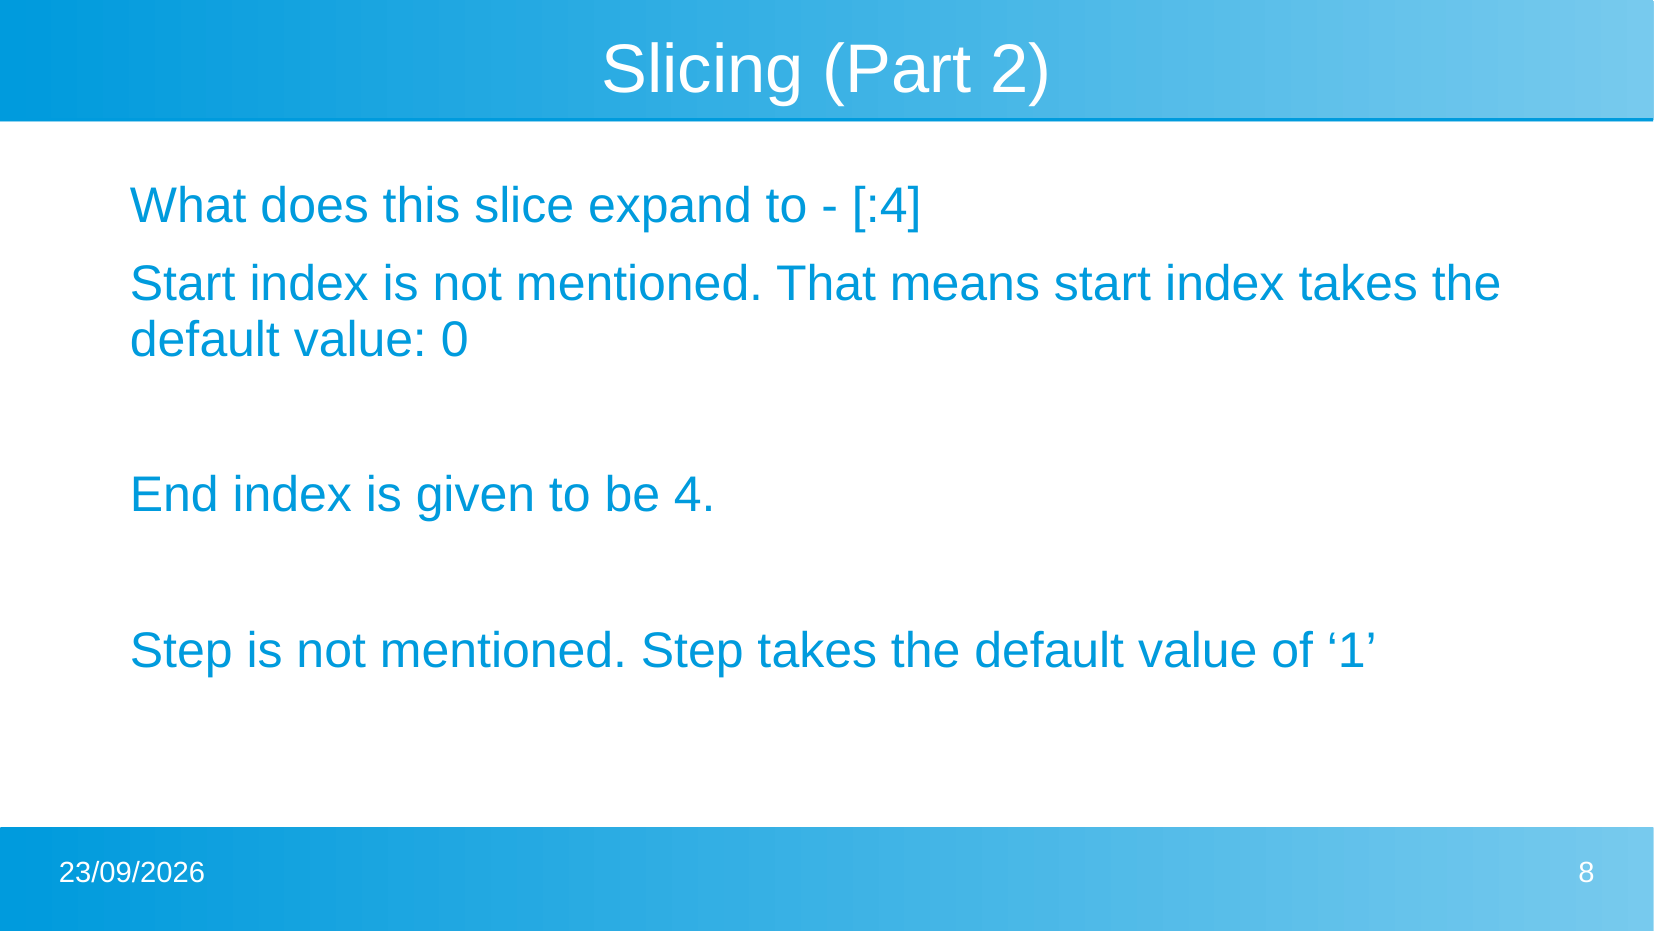

# Slicing (Part 2)
What does this slice expand to - [:4]
Start index is not mentioned. That means start index takes the default value: 0
End index is given to be 4.
Step is not mentioned. Step takes the default value of ‘1’
8